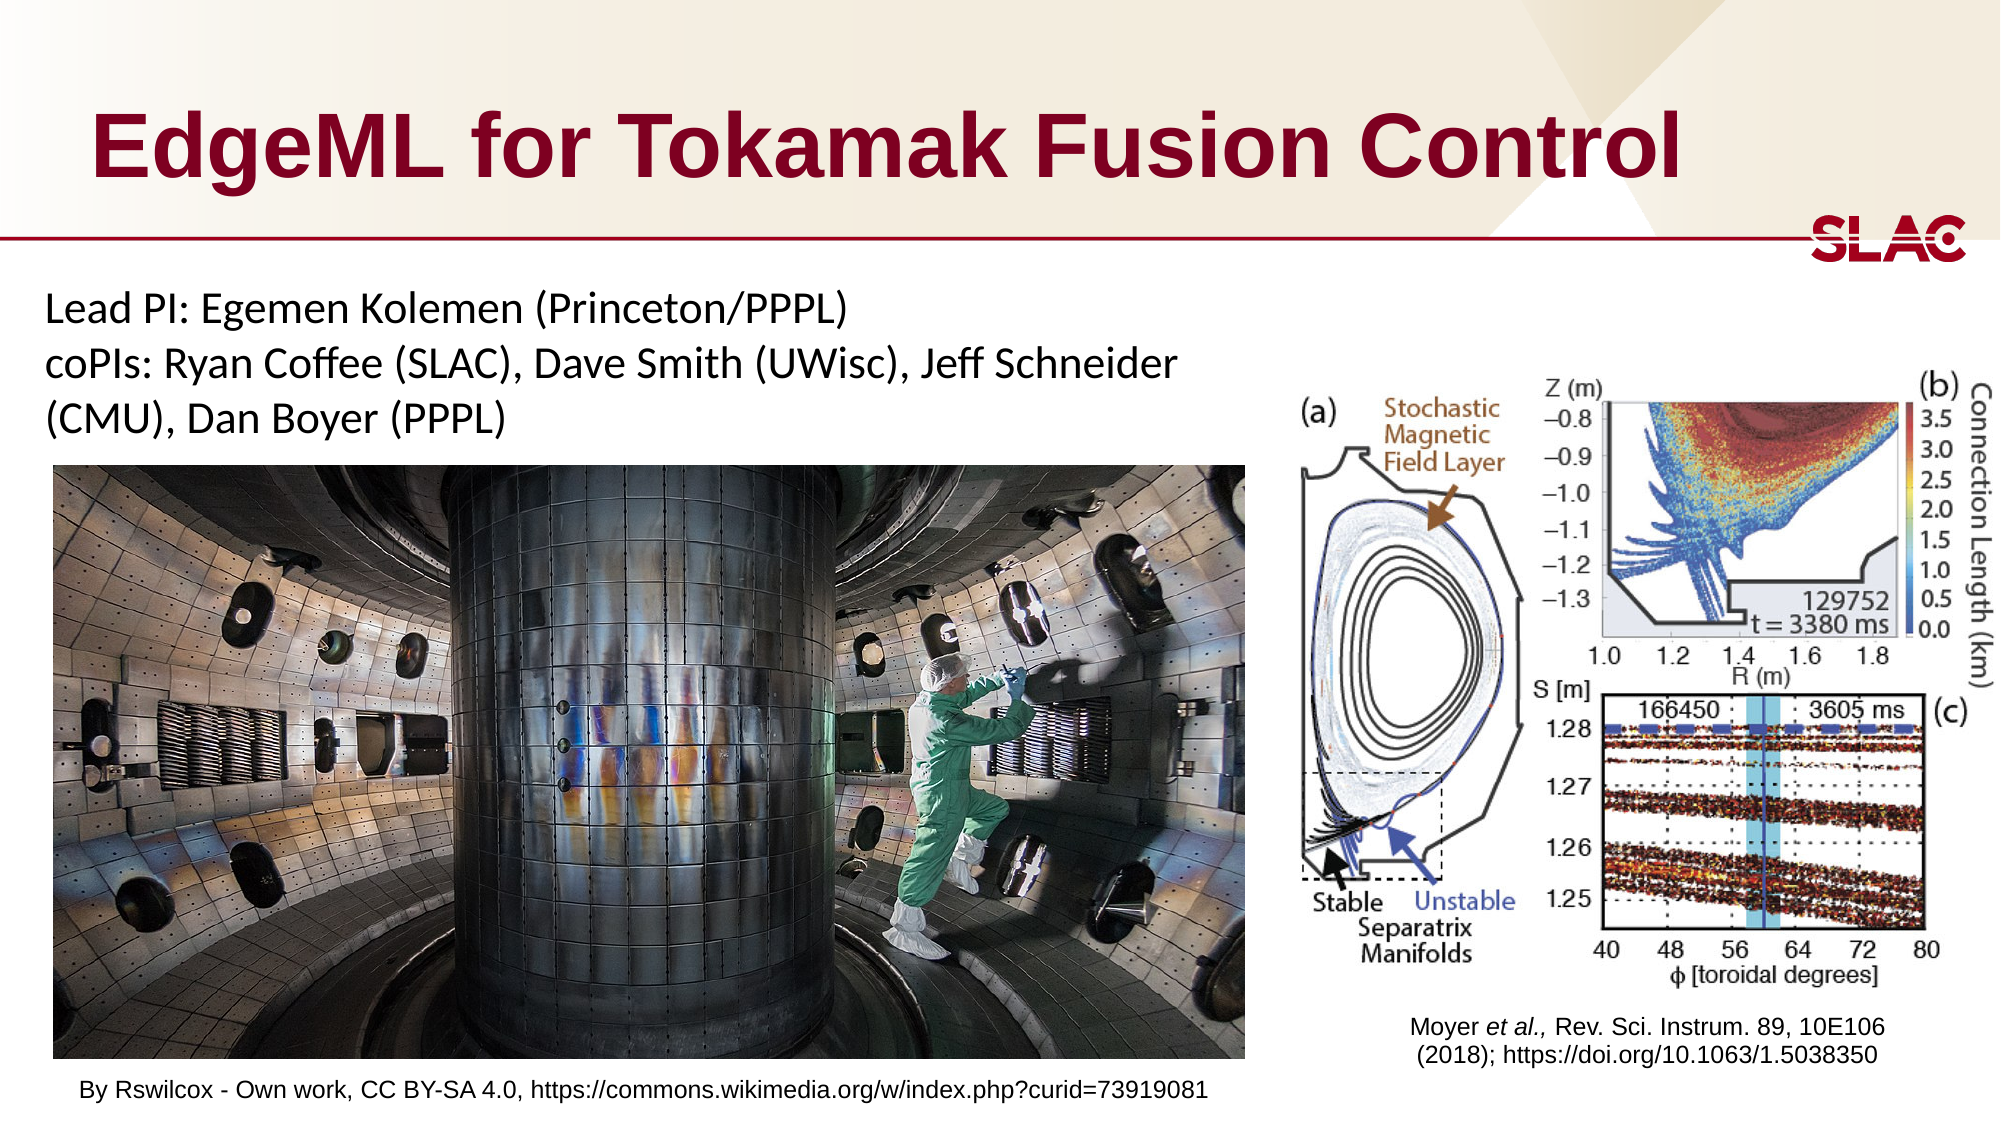

EdgeML for Tokamak Fusion Control
#
Lead PI: Egemen Kolemen (Princeton/PPPL)
coPIs: Ryan Coffee (SLAC), Dave Smith (UWisc), Jeff Schneider (CMU), Dan Boyer (PPPL)
Moyer et al., Rev. Sci. Instrum. 89, 10E106 (2018); https://doi.org/10.1063/1.5038350
By Rswilcox - Own work, CC BY-SA 4.0, https://commons.wikimedia.org/w/index.php?curid=73919081